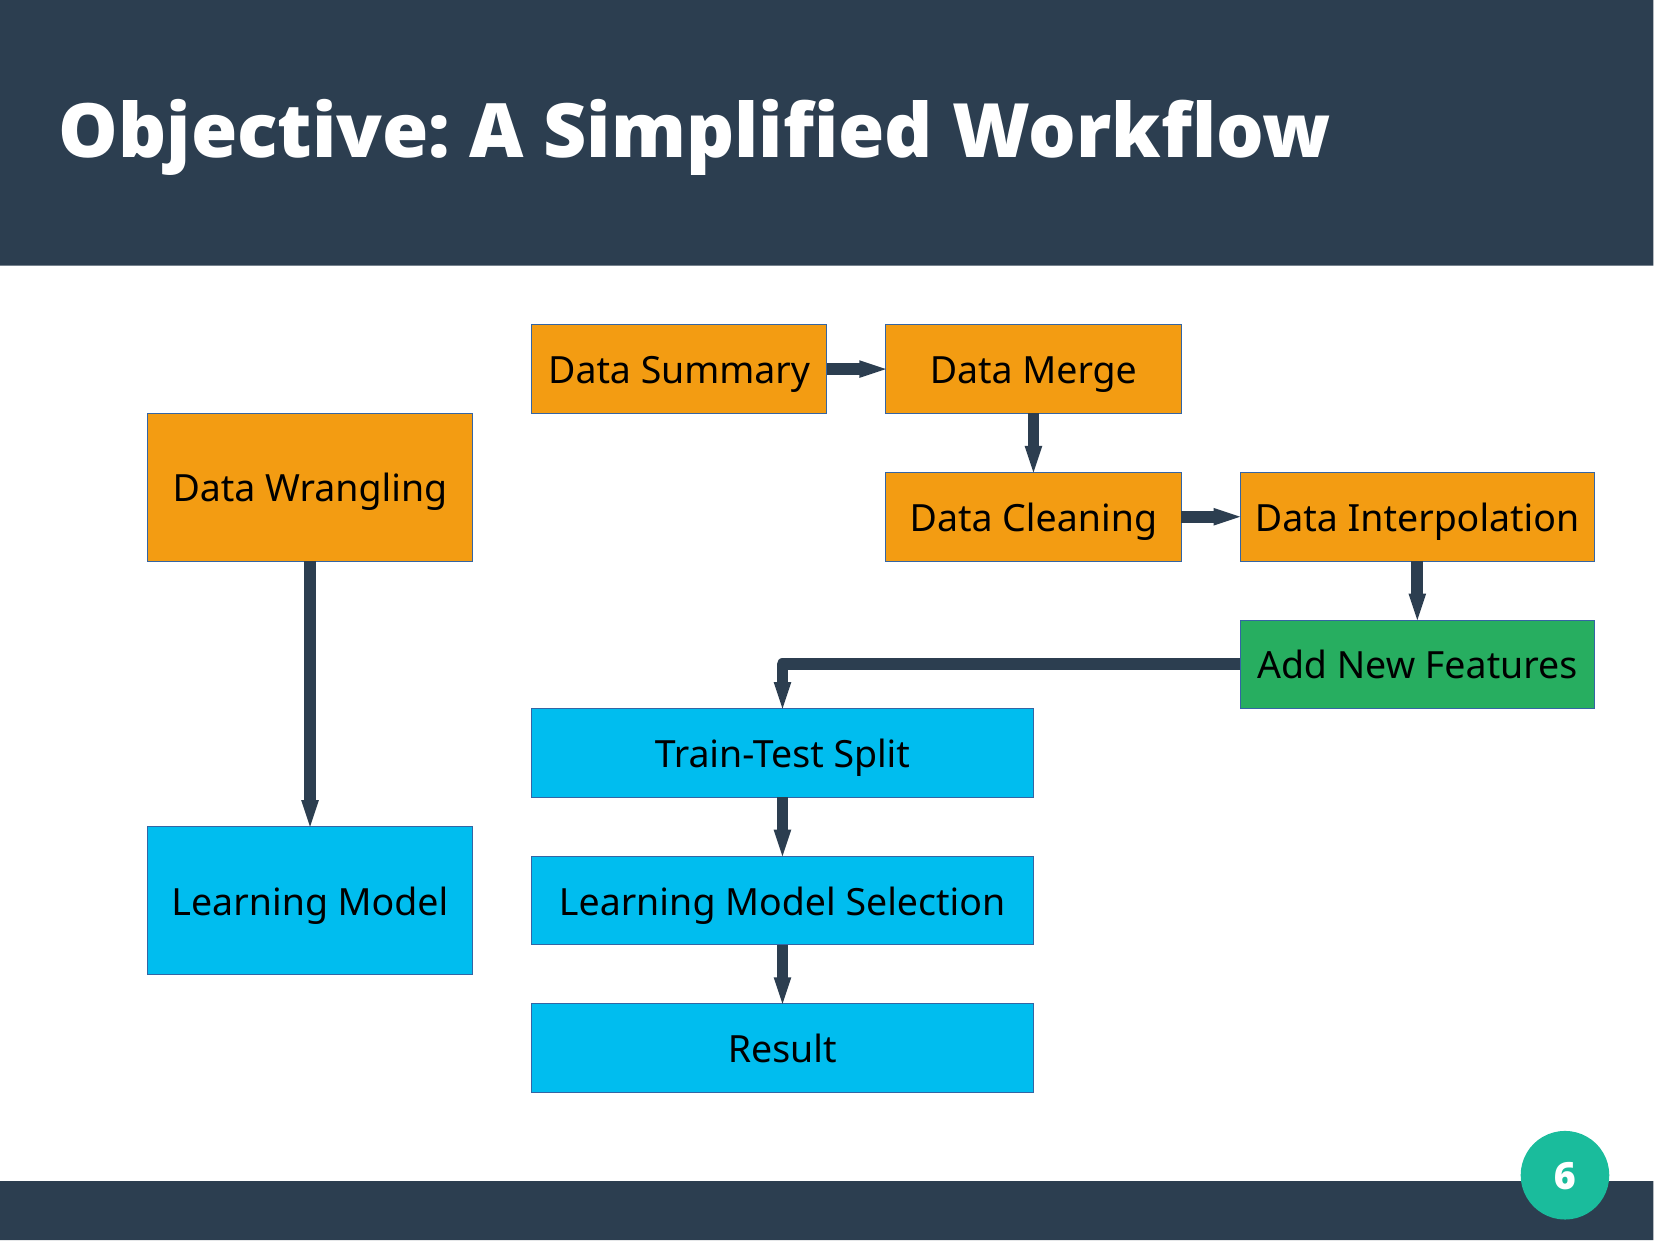

# Objective: A Simplified Workflow
Data Summary
Data Merge
Data Wrangling
Data Cleaning
Data Interpolation
Add New Features
Train-Test Split
Learning Model
Learning Model Selection
Result
6